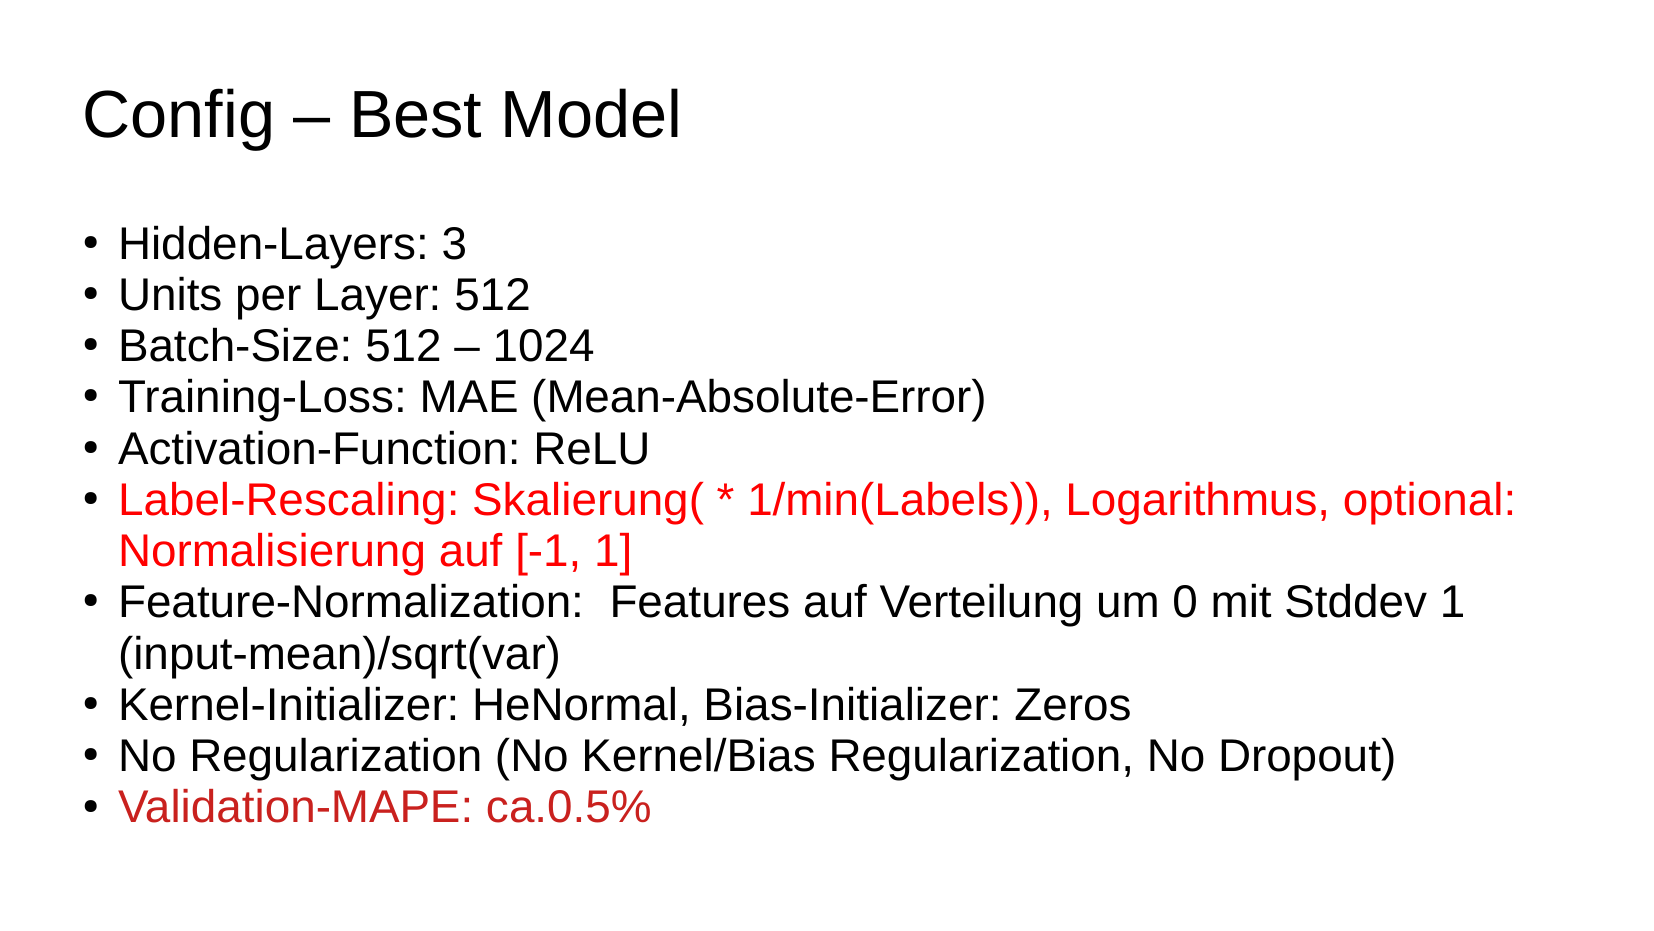

# Config – Best Model
Hidden-Layers: 3
Units per Layer: 512
Batch-Size: 512 – 1024
Training-Loss: MAE (Mean-Absolute-Error)
Activation-Function: ReLU
Label-Rescaling: Skalierung( * 1/min(Labels)), Logarithmus, optional: Normalisierung auf [-1, 1]
Feature-Normalization: Features auf Verteilung um 0 mit Stddev 1 (input-mean)/sqrt(var)
Kernel-Initializer: HeNormal, Bias-Initializer: Zeros
No Regularization (No Kernel/Bias Regularization, No Dropout)
Validation-MAPE: ca.0.5%